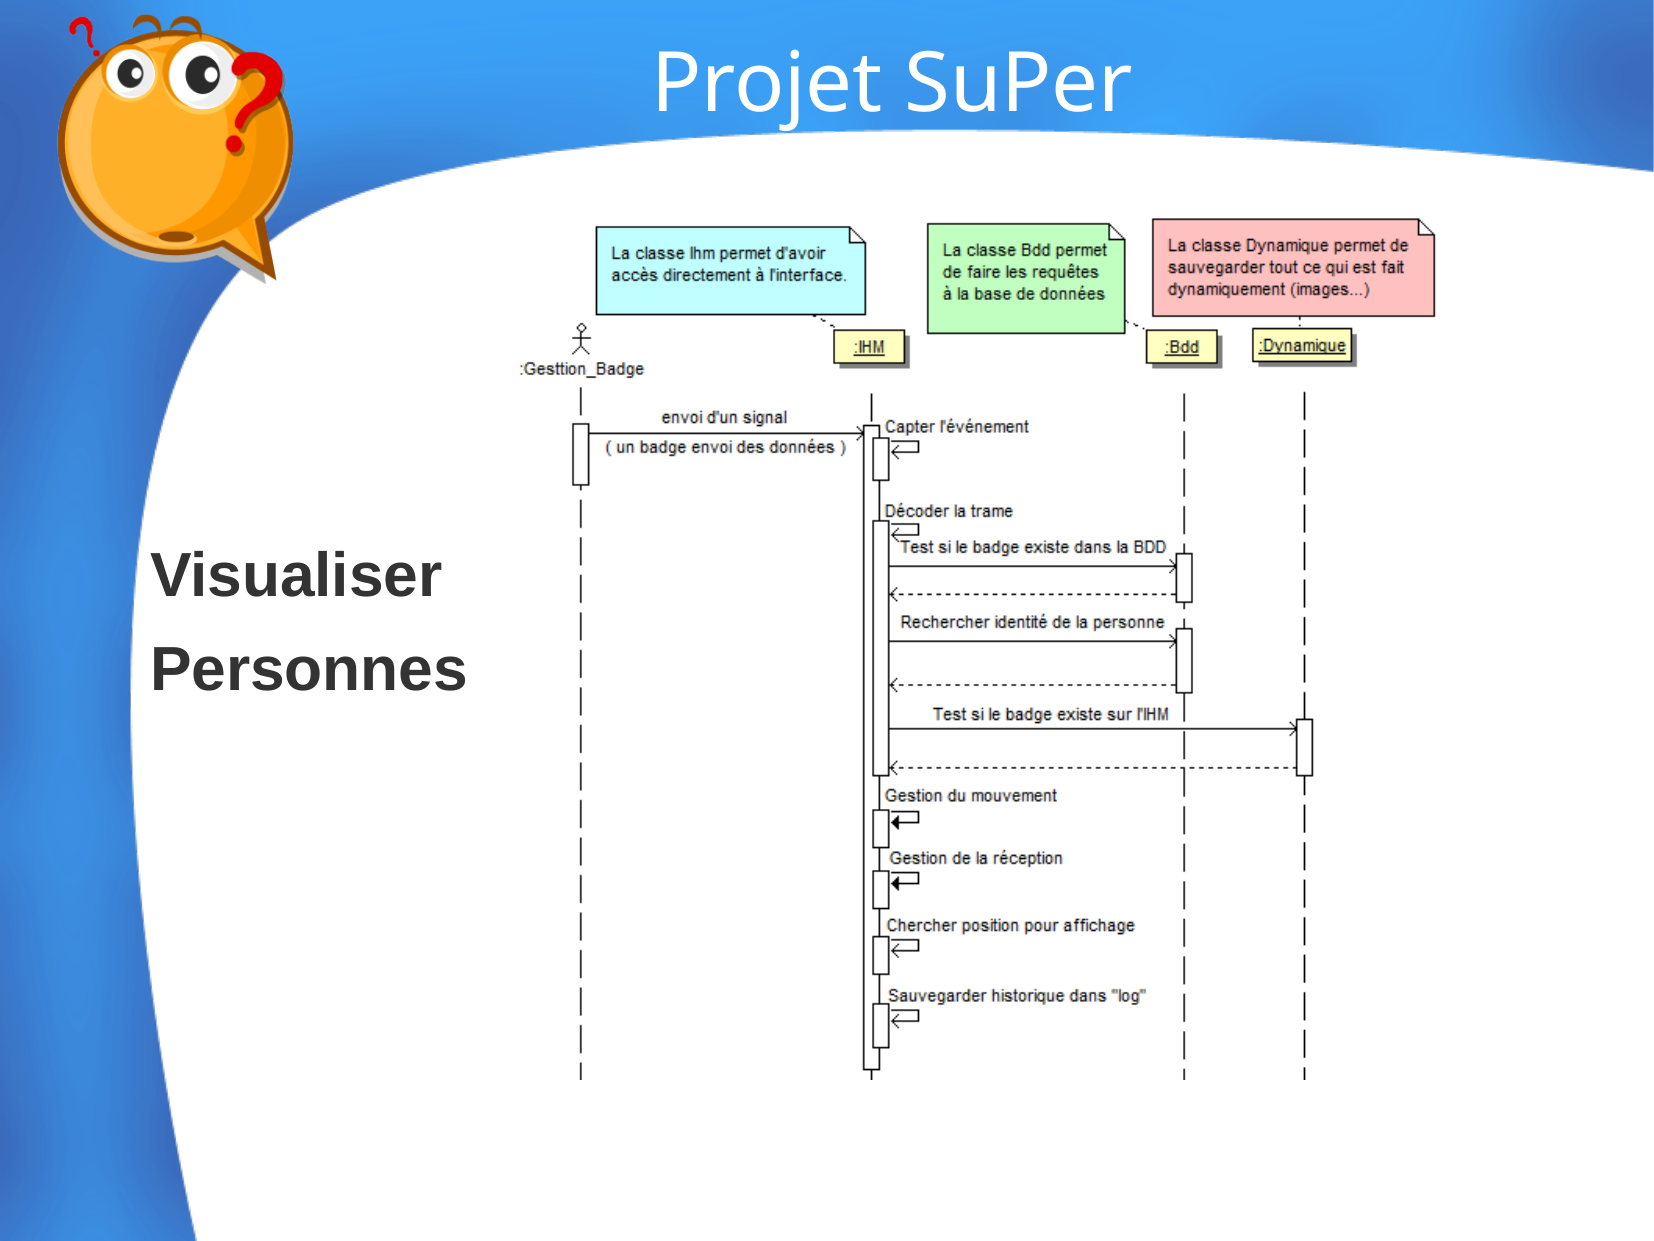

# Projet SuPer
Visualiser
Personnes
N. SCHERER - SuPer - Itération 2 - 3/3
7